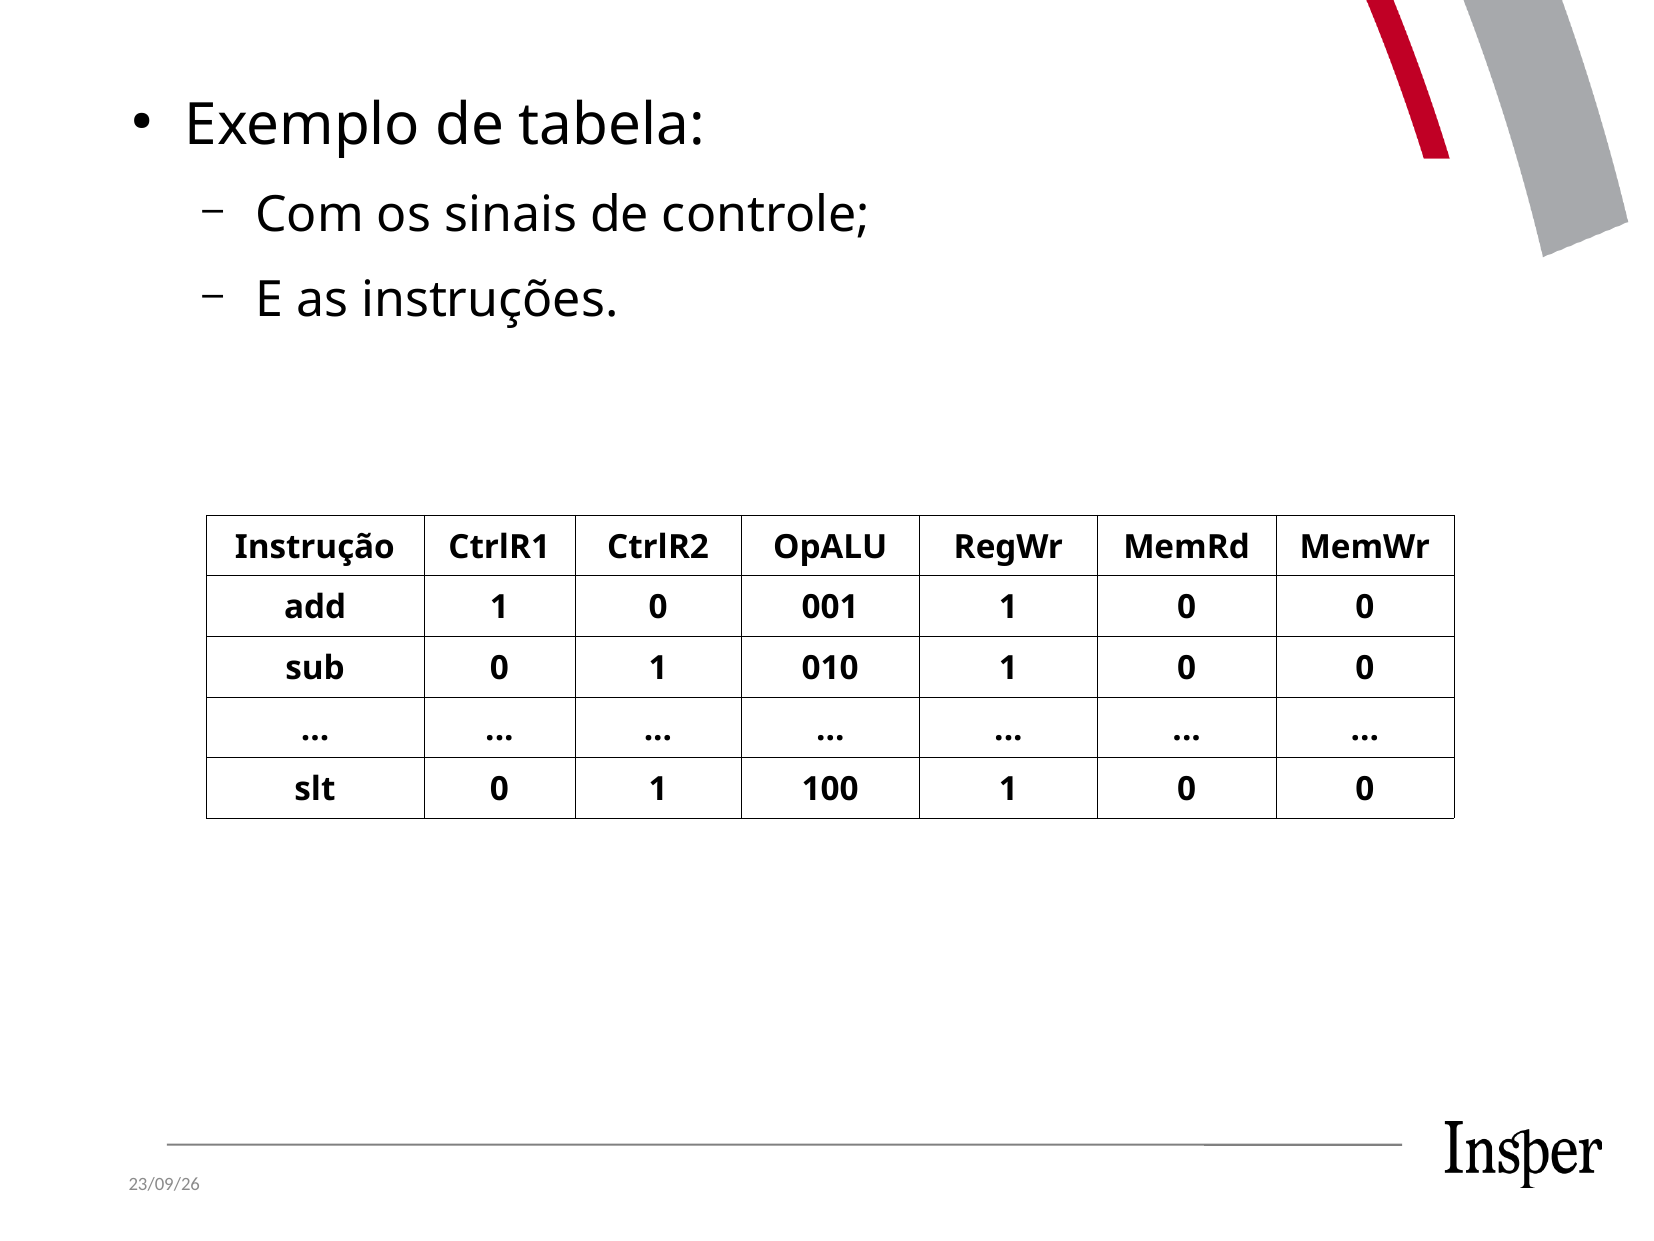

# Exemplo de tabela:
Com os sinais de controle;
E as instruções.
| Instrução | CtrlR1 | CtrlR2 | OpALU | RegWr | MemRd | MemWr |
| --- | --- | --- | --- | --- | --- | --- |
| add | 1 | 0 | 001 | 1 | 0 | 0 |
| sub | 0 | 1 | 010 | 1 | 0 | 0 |
| … | ... | ... | … | ... | ... | ... |
| slt | 0 | 1 | 100 | 1 | 0 | 0 |